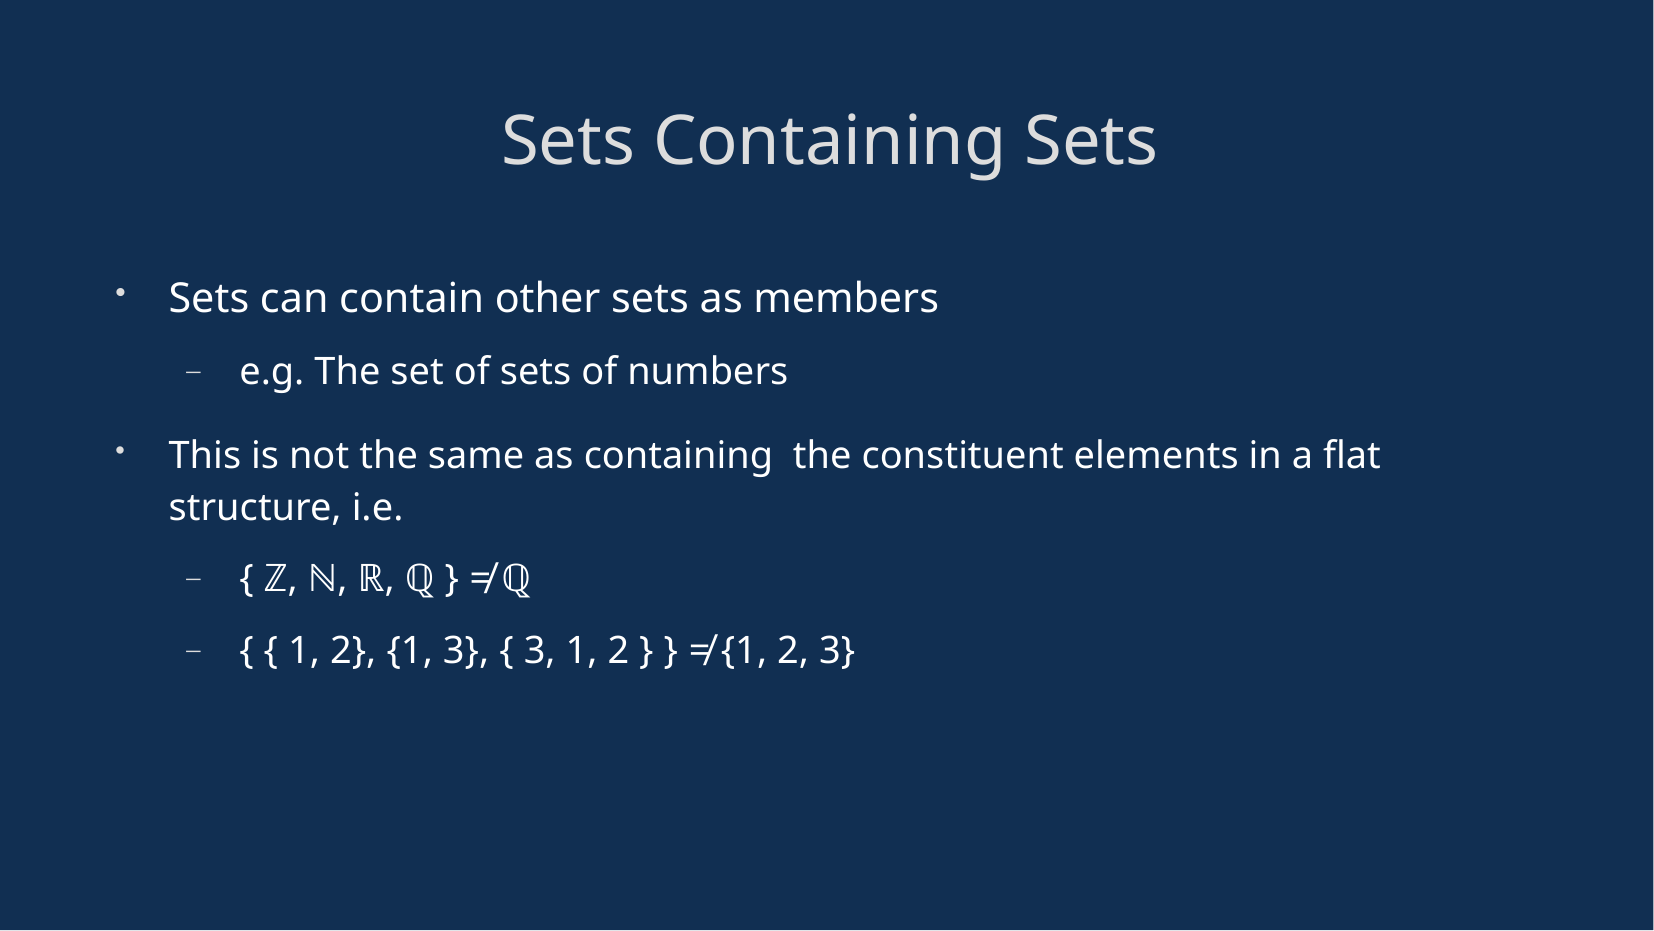

# Sets Containing Sets
Sets can contain other sets as members
e.g. The set of sets of numbers
This is not the same as containing the constituent elements in a flat structure, i.e.
{ ℤ, ℕ, ℝ, ℚ } ≠ ℚ
{ { 1, 2}, {1, 3}, { 3, 1, 2 } } ≠ {1, 2, 3}